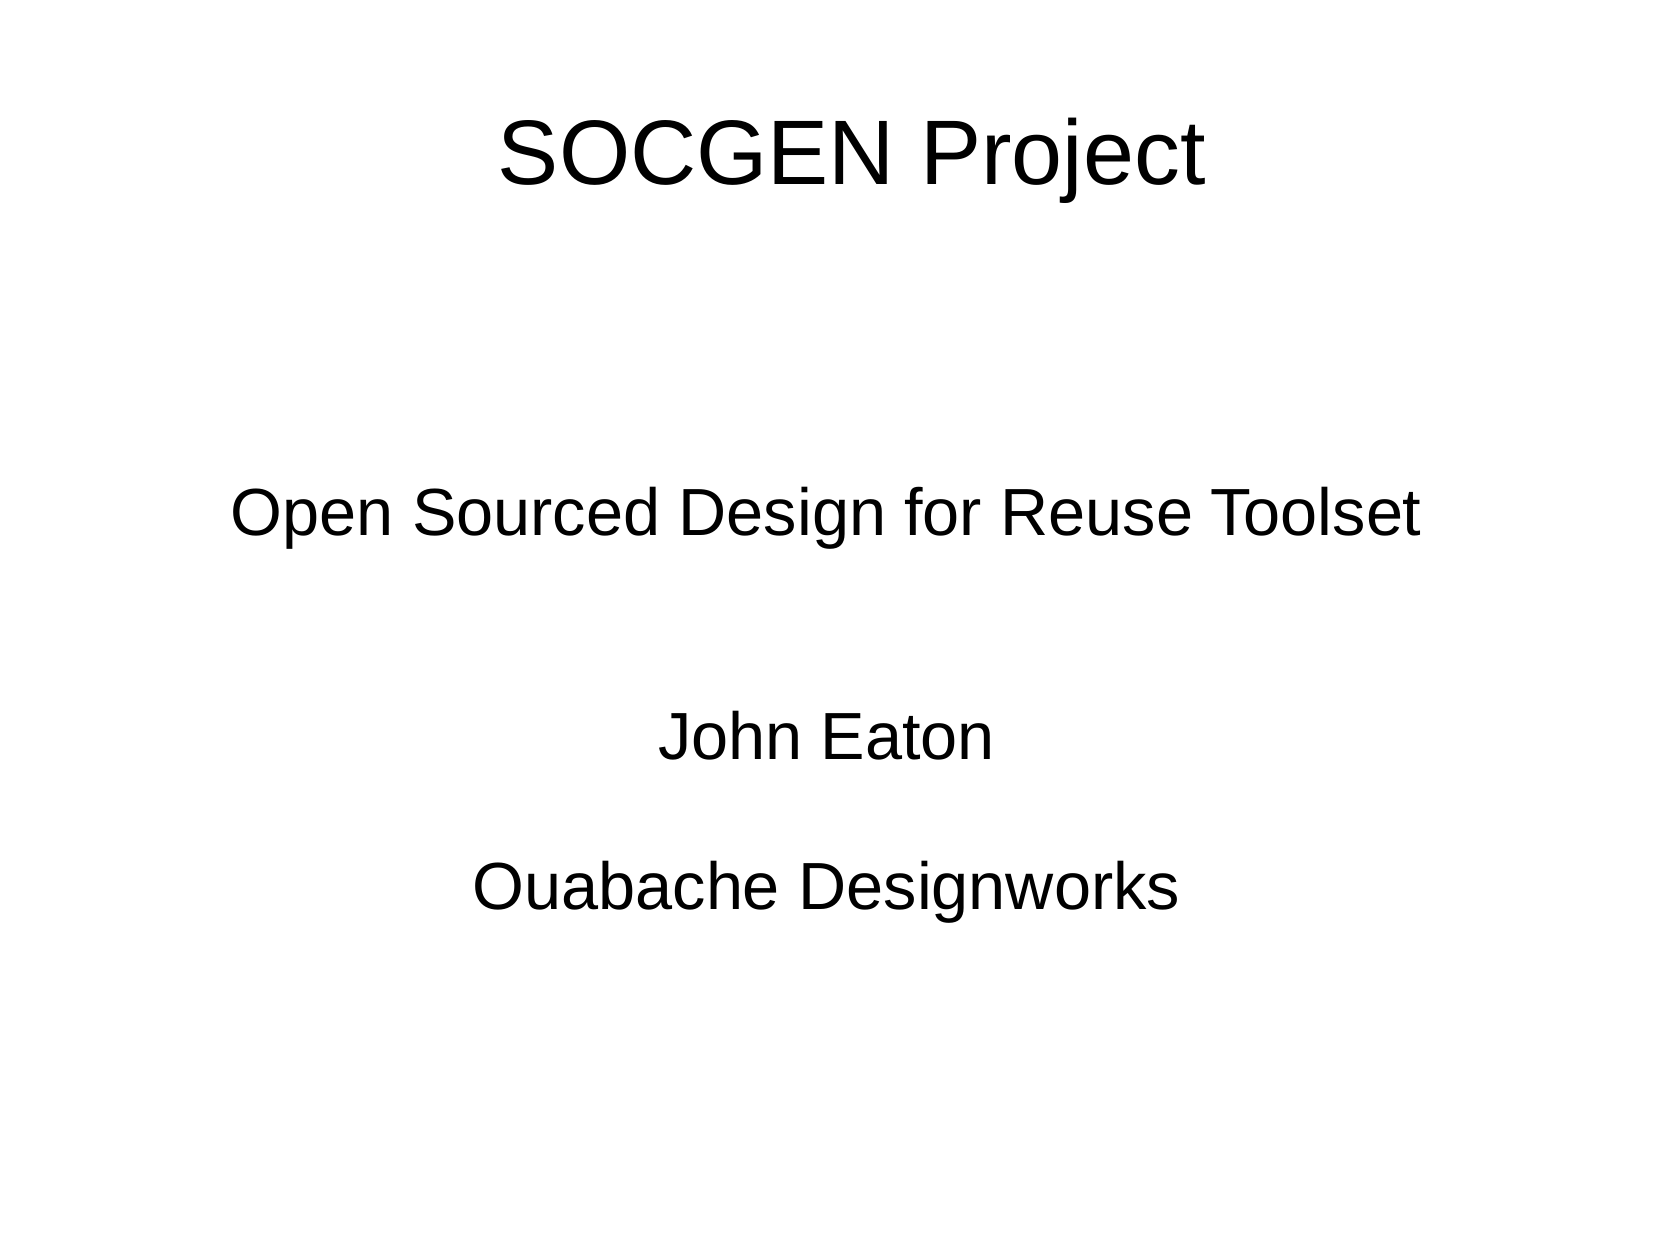

SOCGEN Project
# Open Sourced Design for Reuse Toolset
John Eaton
Ouabache Designworks